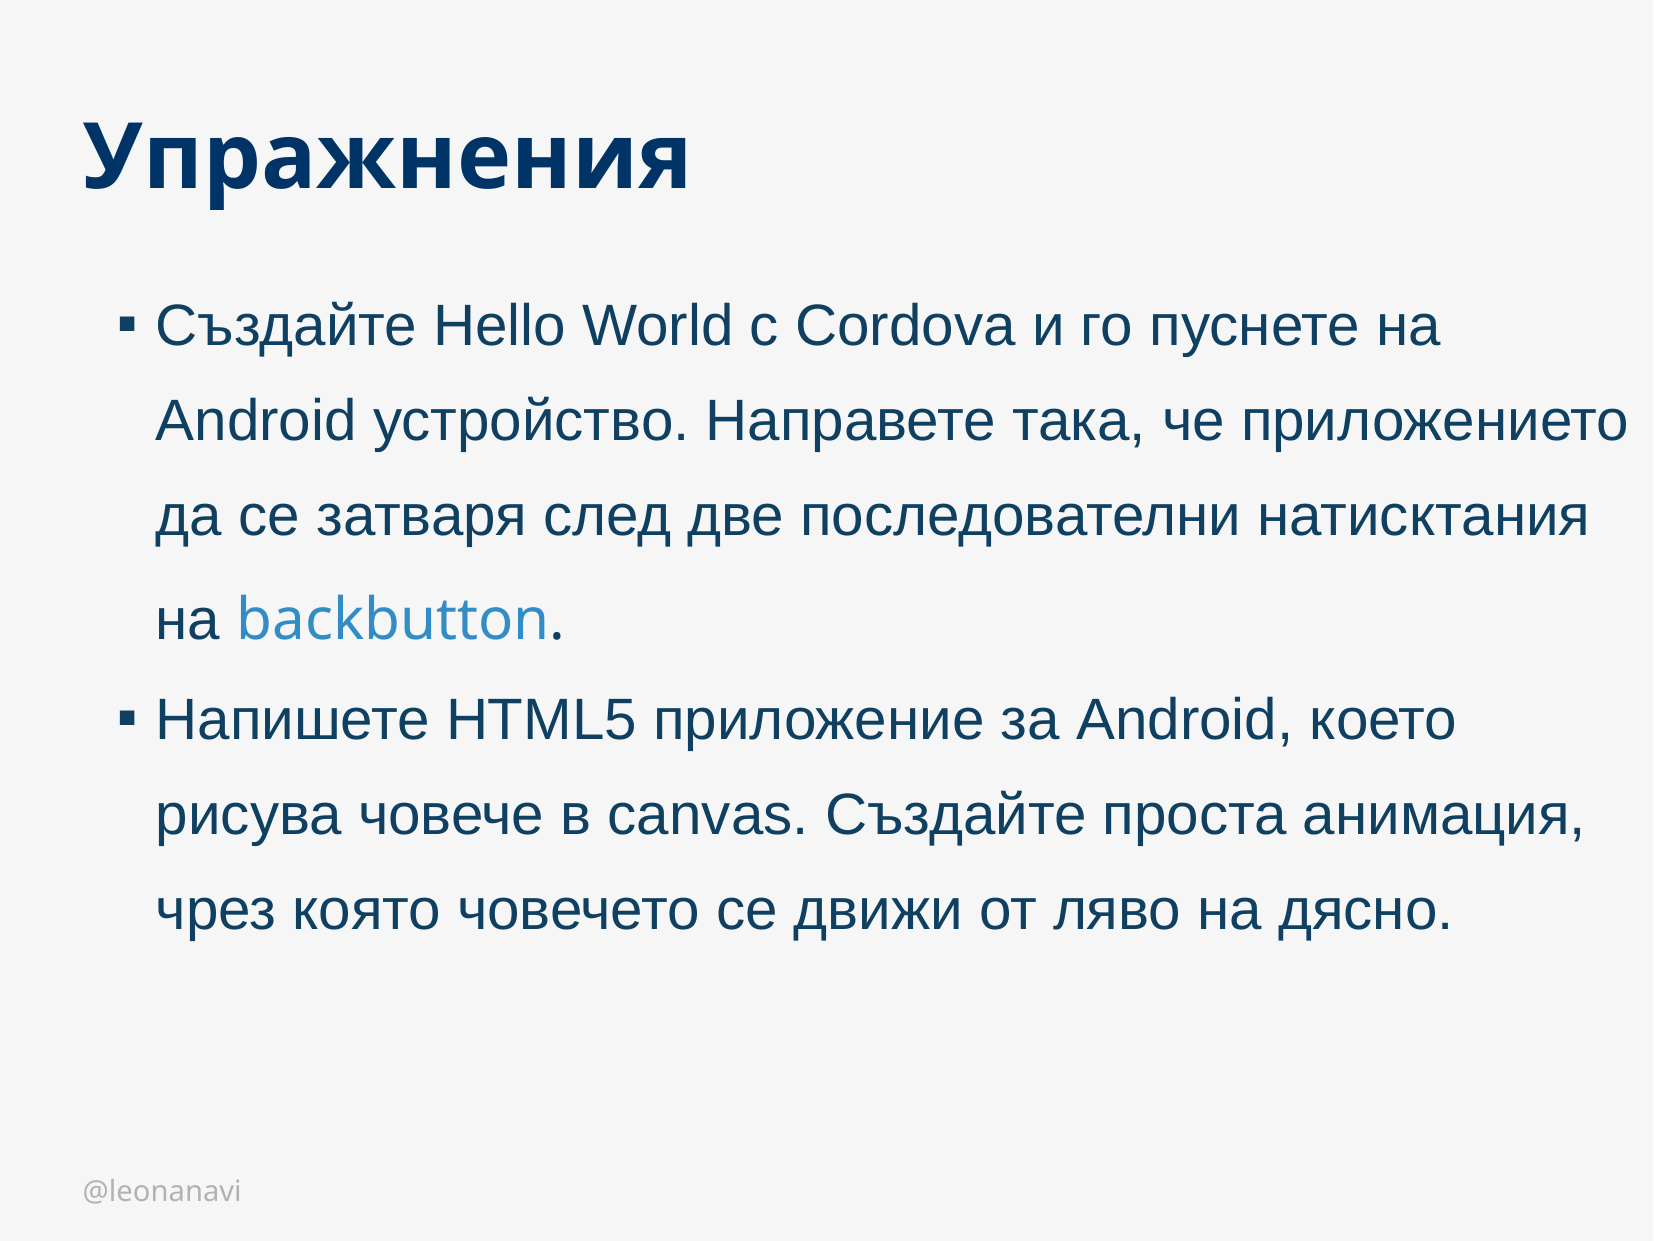

# Упражнения
Създайте Hello World с Cordova и го пуснете на
Android устройство. Направете така, че приложението
да се затваря след две последователни натисктания
на backbutton.
Напишете HTML5 приложение за Android, което
рисува човече в canvas. Създайте проста анимация,
чрез която човечето се движи от ляво на дясно.